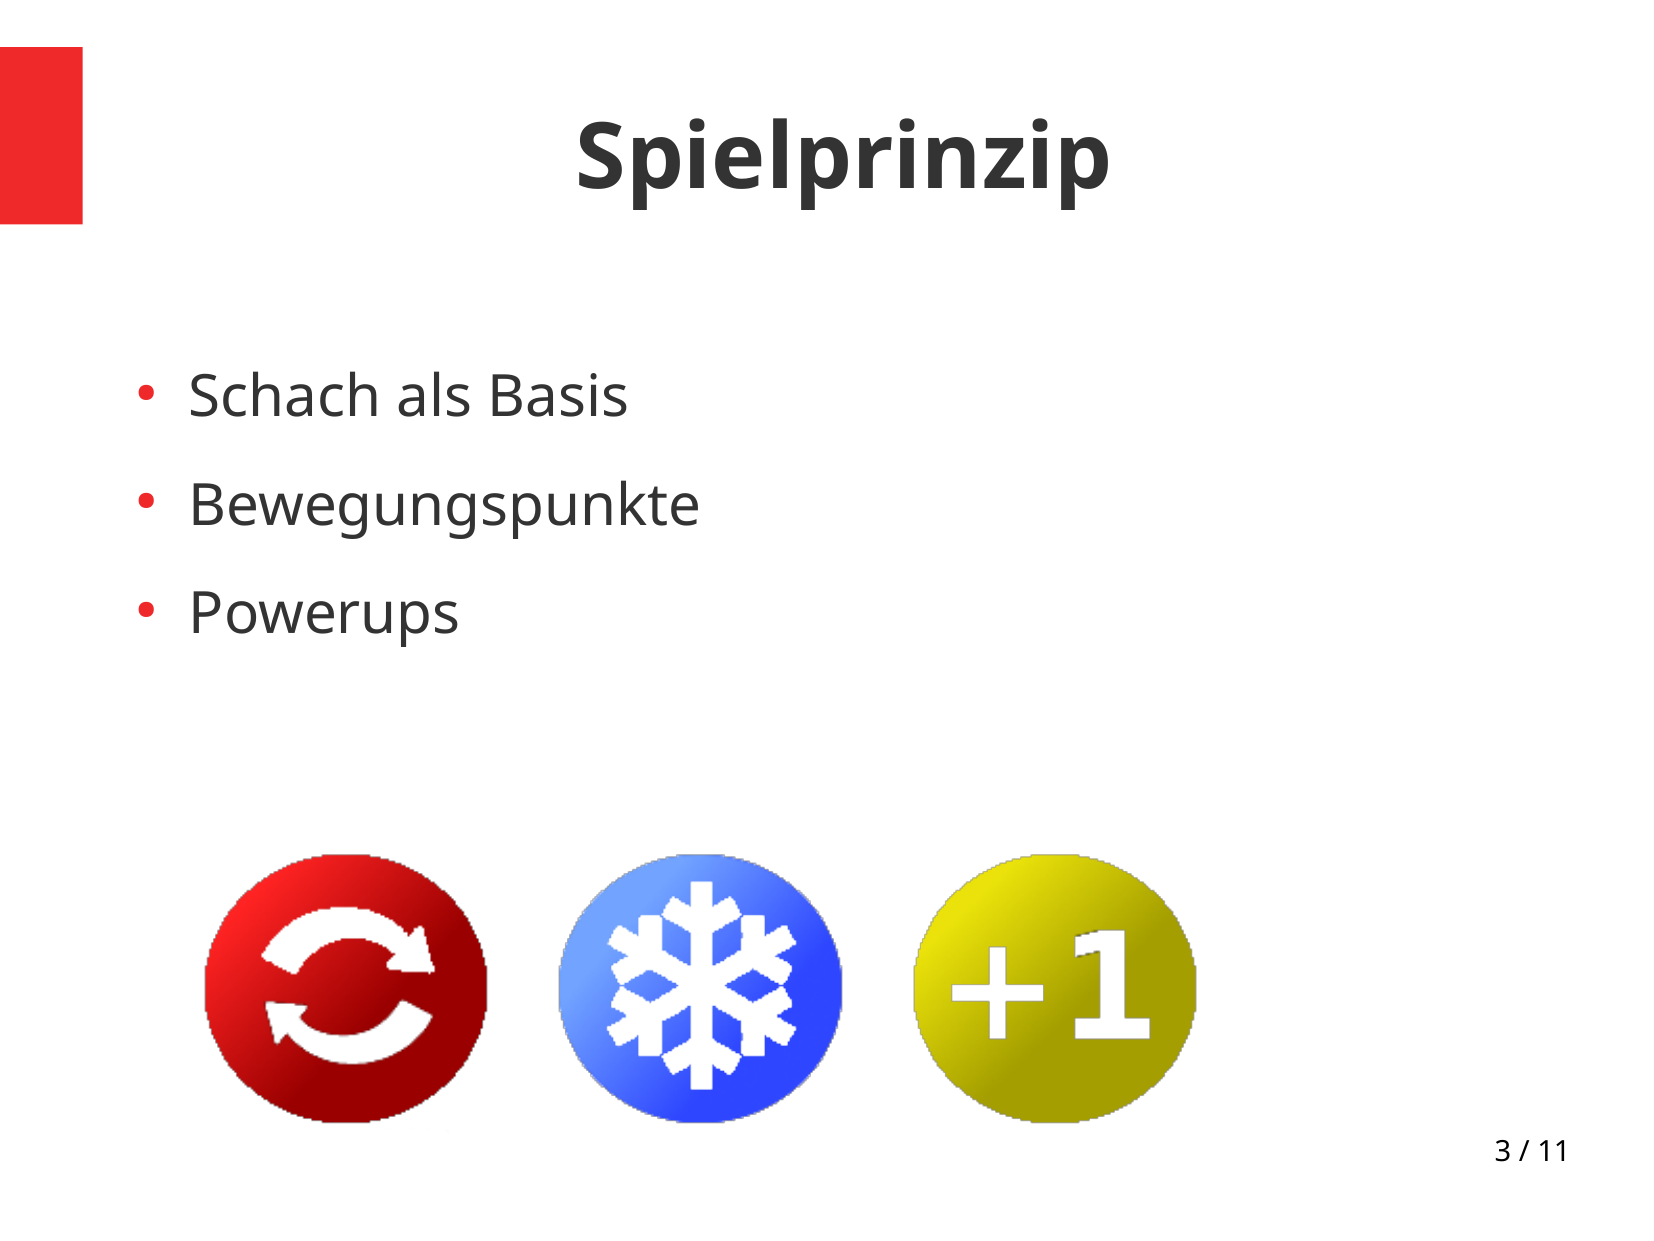

# Spielprinzip
Schach als Basis
Bewegungspunkte
Powerups
3